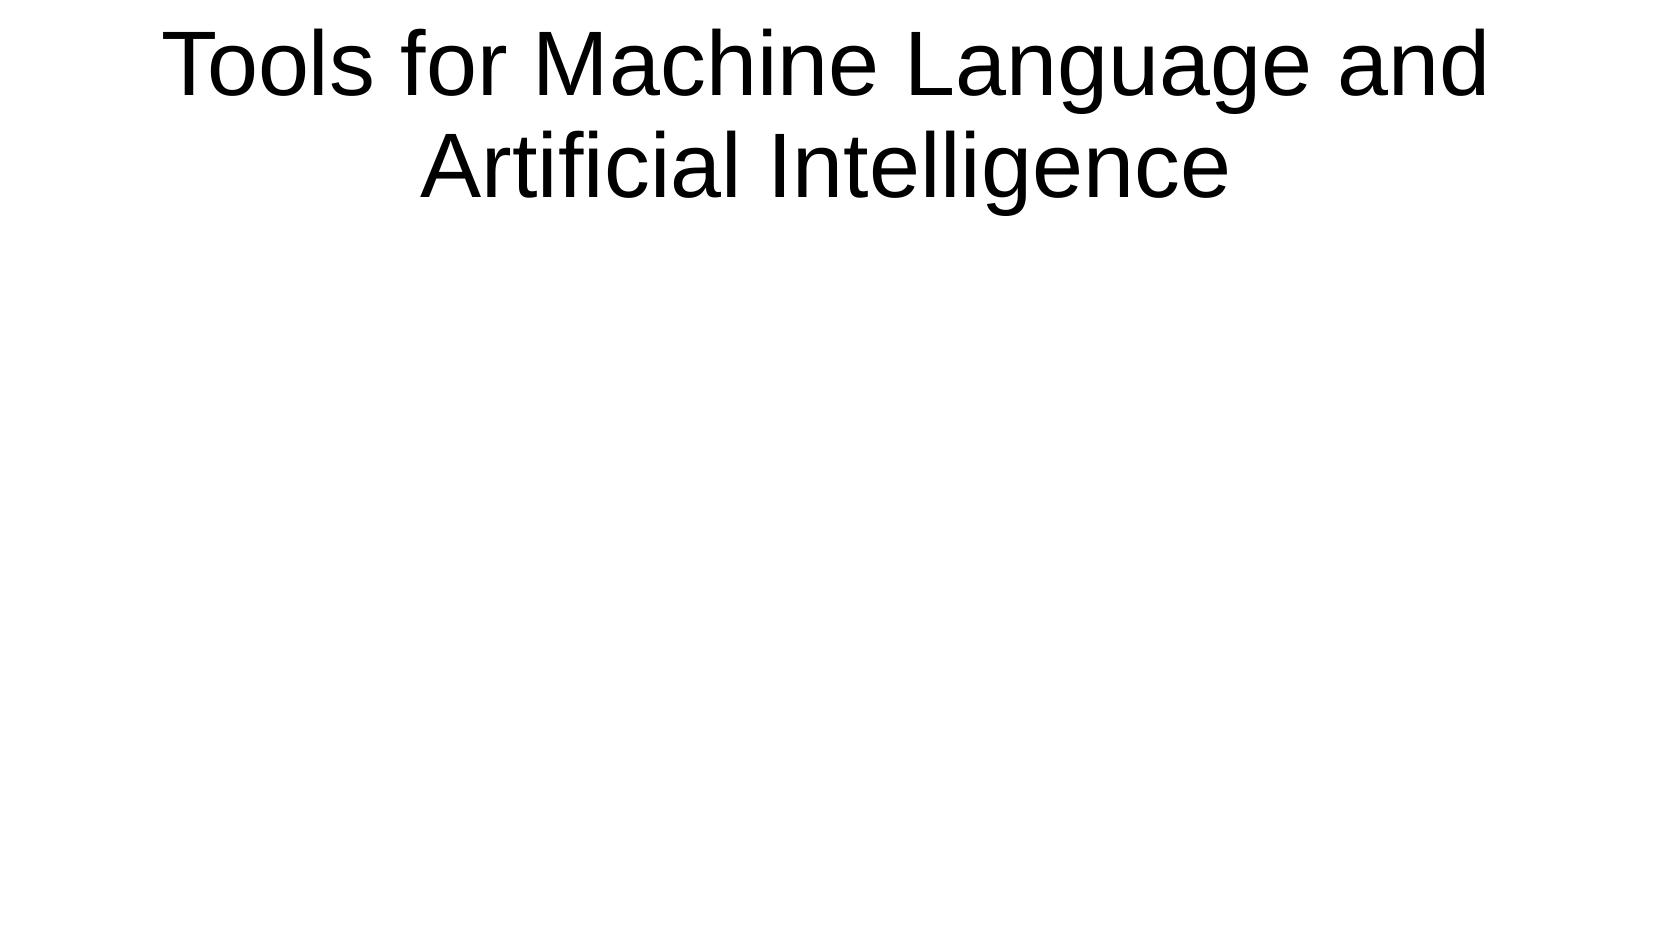

# Tools for Machine Language and Artificial Intelligence